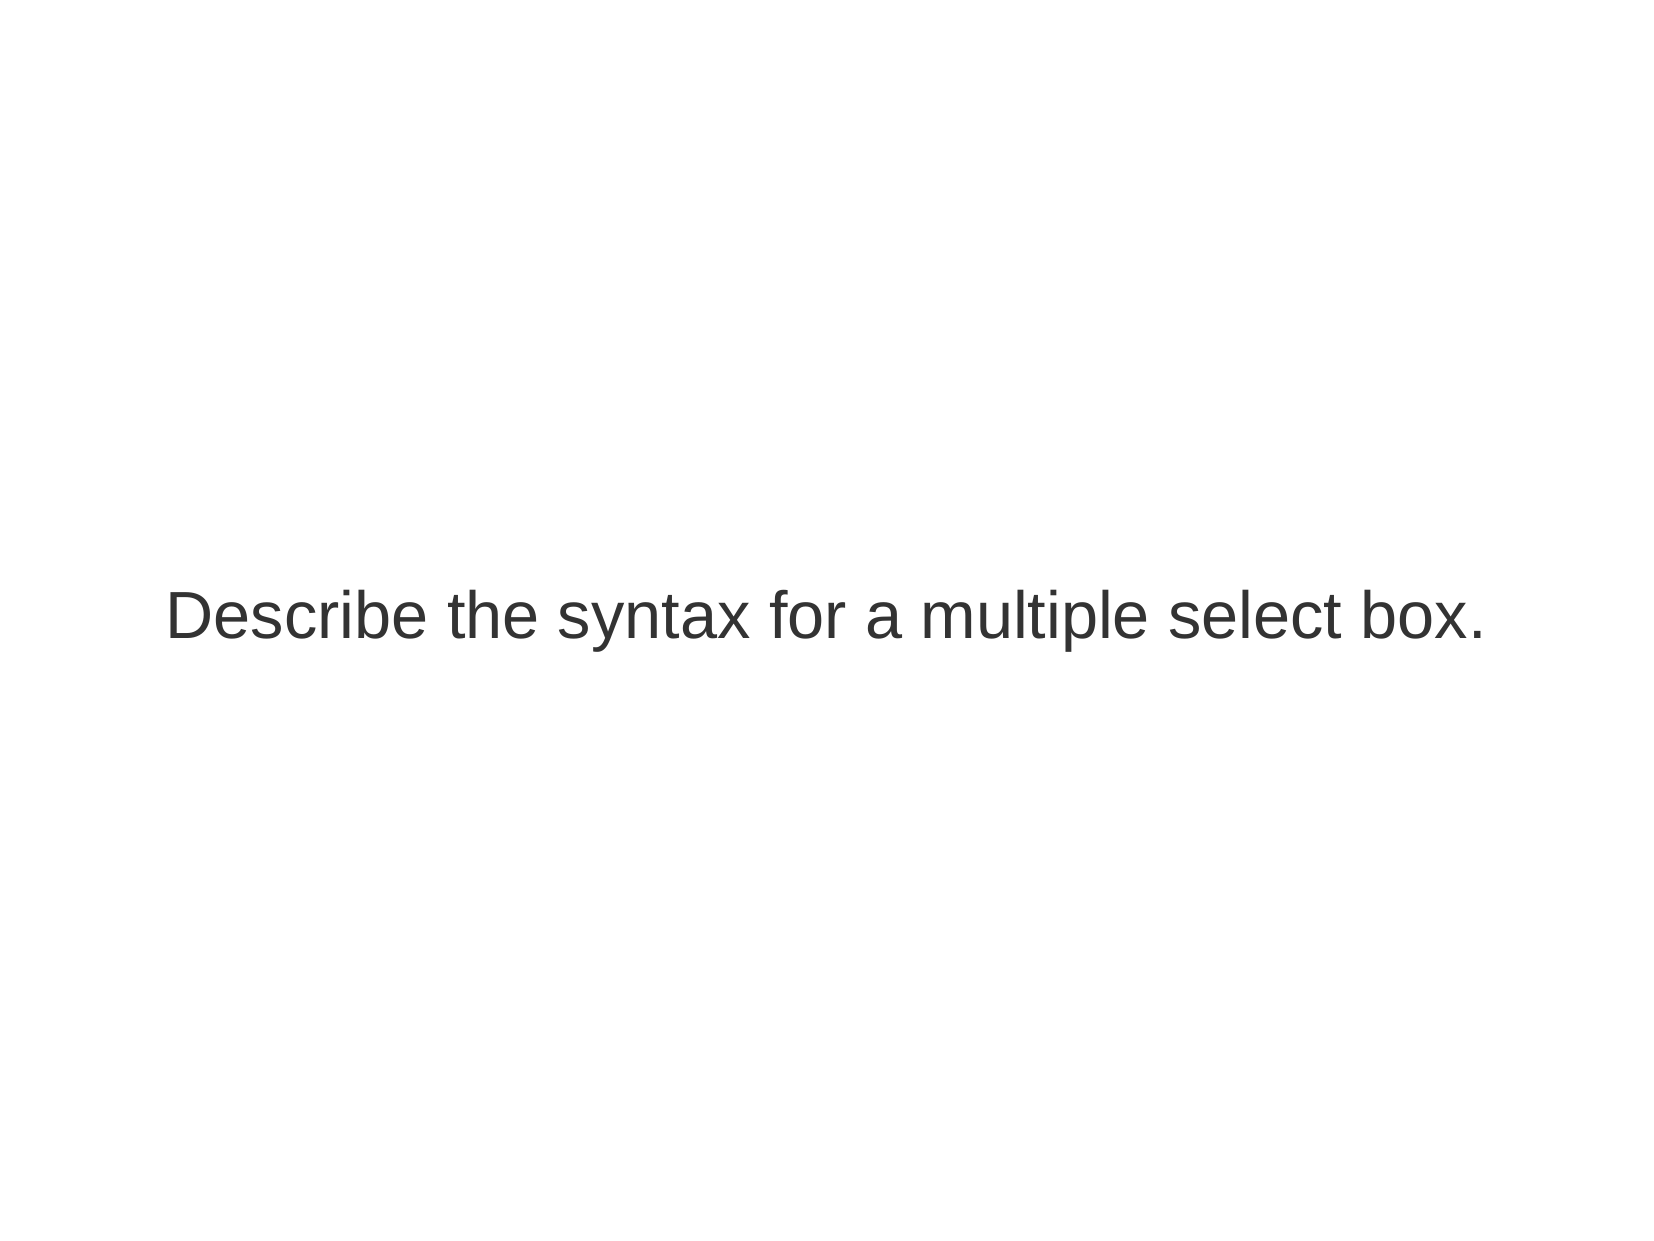

# Describe the syntax for a multiple select box.